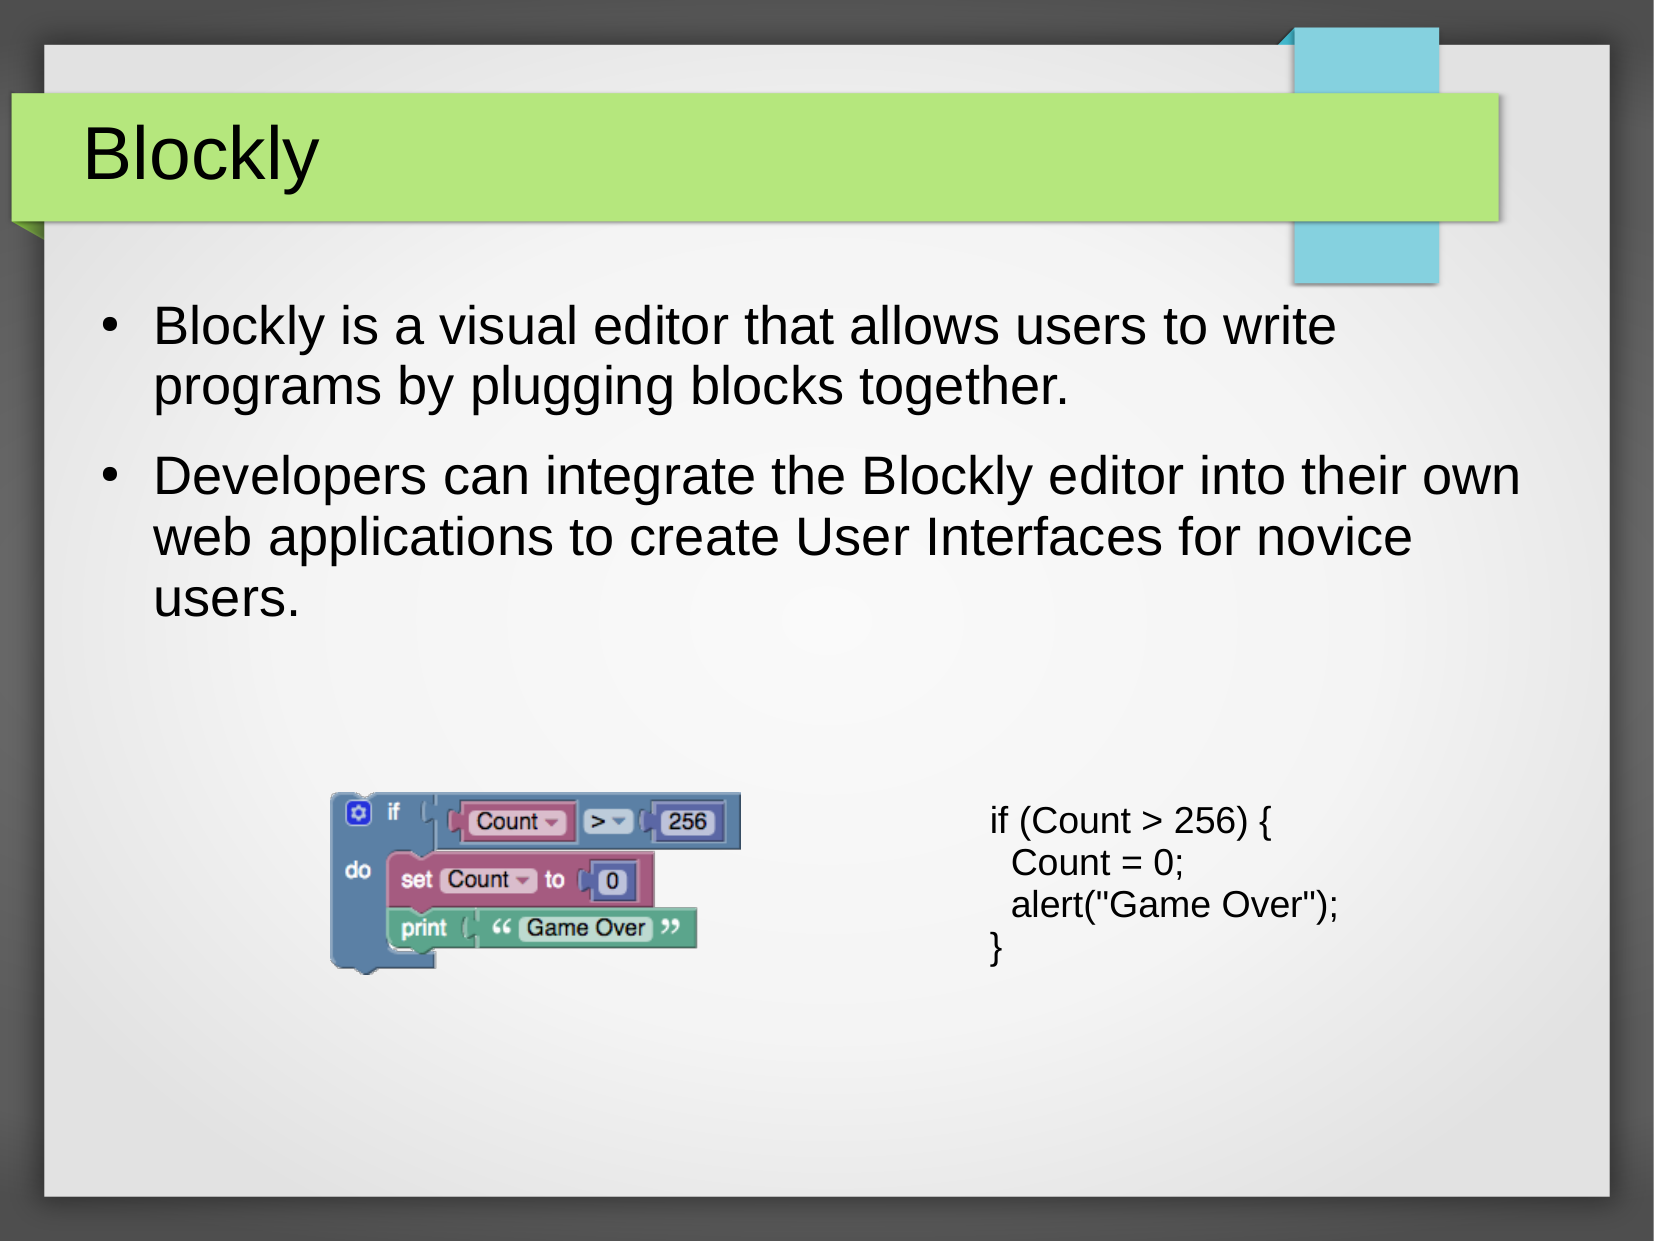

# Blockly
Blockly is a visual editor that allows users to write programs by plugging blocks together.
Developers can integrate the Blockly editor into their own web applications to create User Interfaces for novice users.
if (Count > 256) {
 Count = 0;
 alert("Game Over");
}